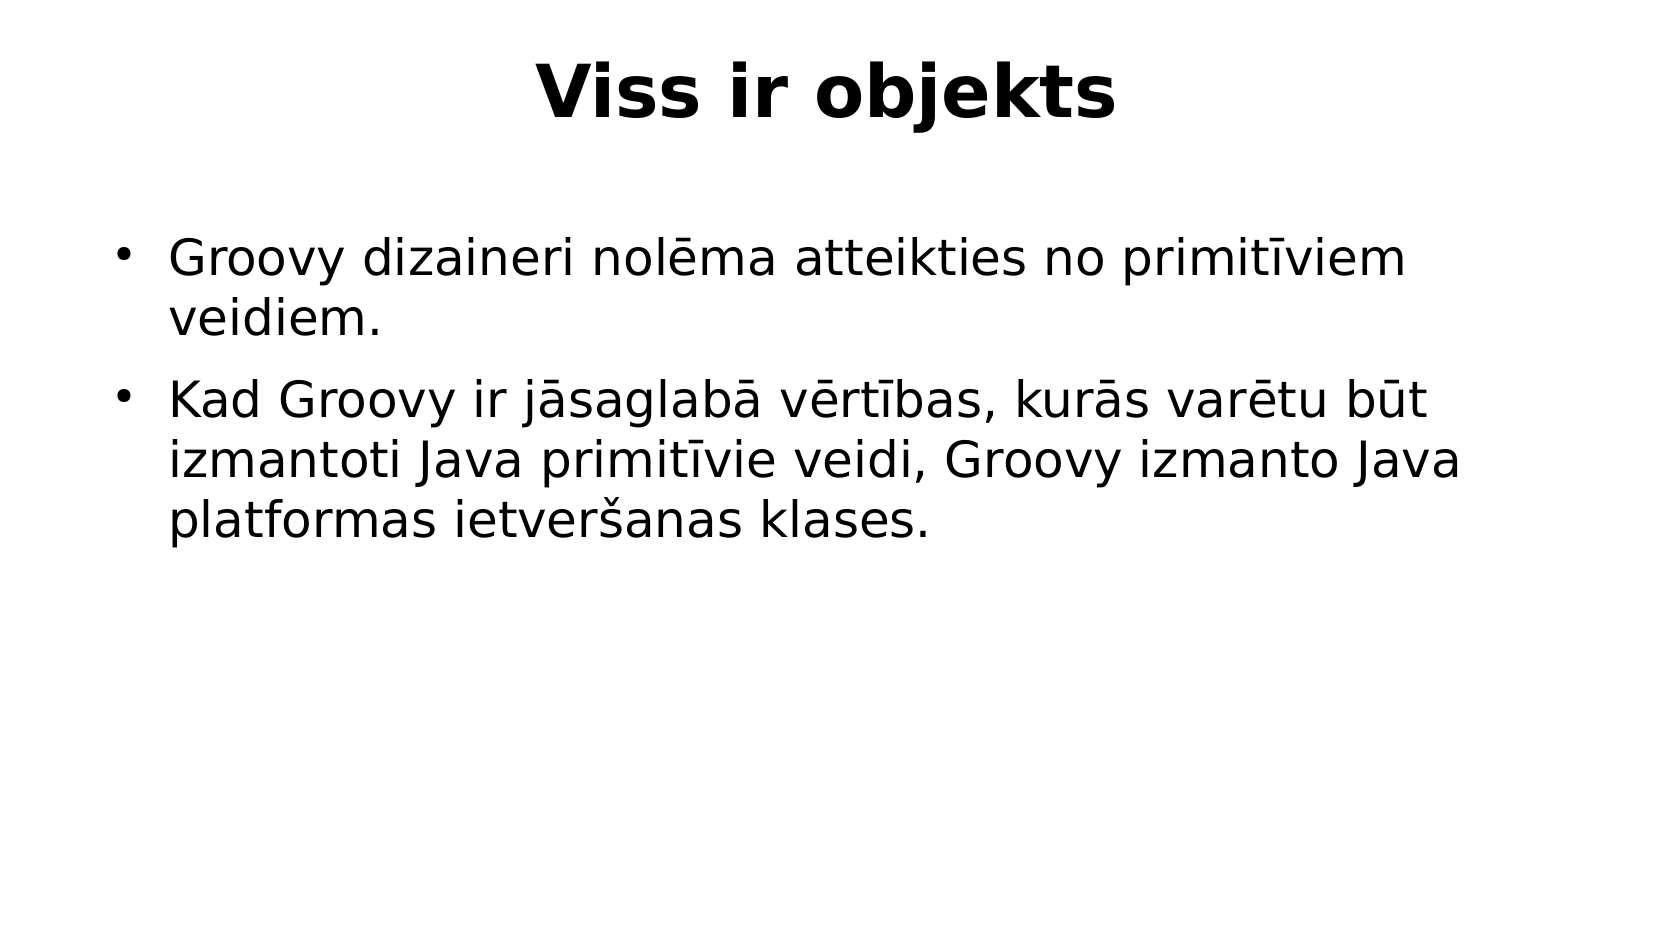

# Viss ir objekts
Groovy dizaineri nolēma atteikties no primitīviem veidiem.
Kad Groovy ir jāsaglabā vērtības, kurās varētu būt izmantoti Java primitīvie veidi, Groovy izmanto Java platformas ietveršanas klases.